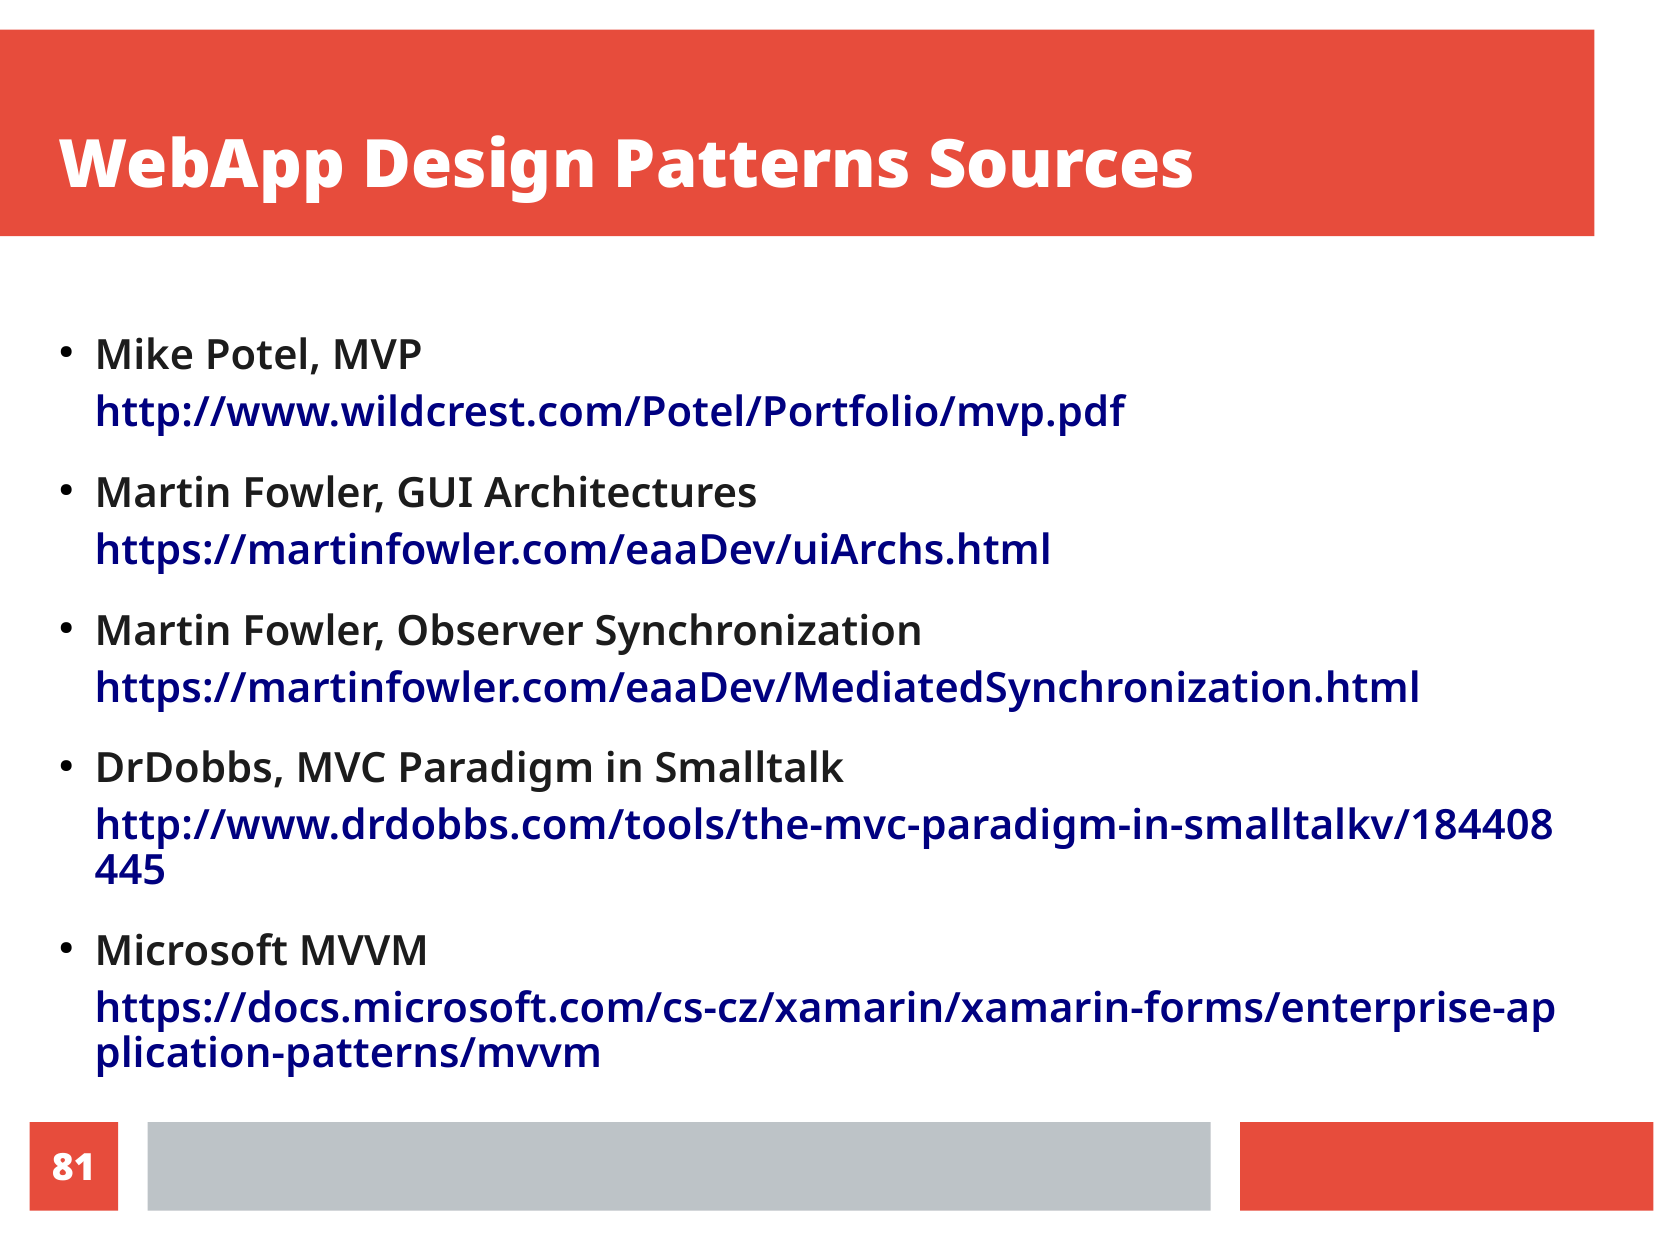

# WebApp Design Patterns Sources
Mike Potel, MVP
http://www.wildcrest.com/Potel/Portfolio/mvp.pdf
Martin Fowler, GUI Architectures
https://martinfowler.com/eaaDev/uiArchs.html
Martin Fowler, Observer Synchronization
https://martinfowler.com/eaaDev/MediatedSynchronization.html
DrDobbs, MVC Paradigm in Smalltalk
http://www.drdobbs.com/tools/the-mvc-paradigm-in-smalltalkv/184408445
Microsoft MVVMhttps://docs.microsoft.com/cs-cz/xamarin/xamarin-forms/enterprise-application-patterns/mvvm
81